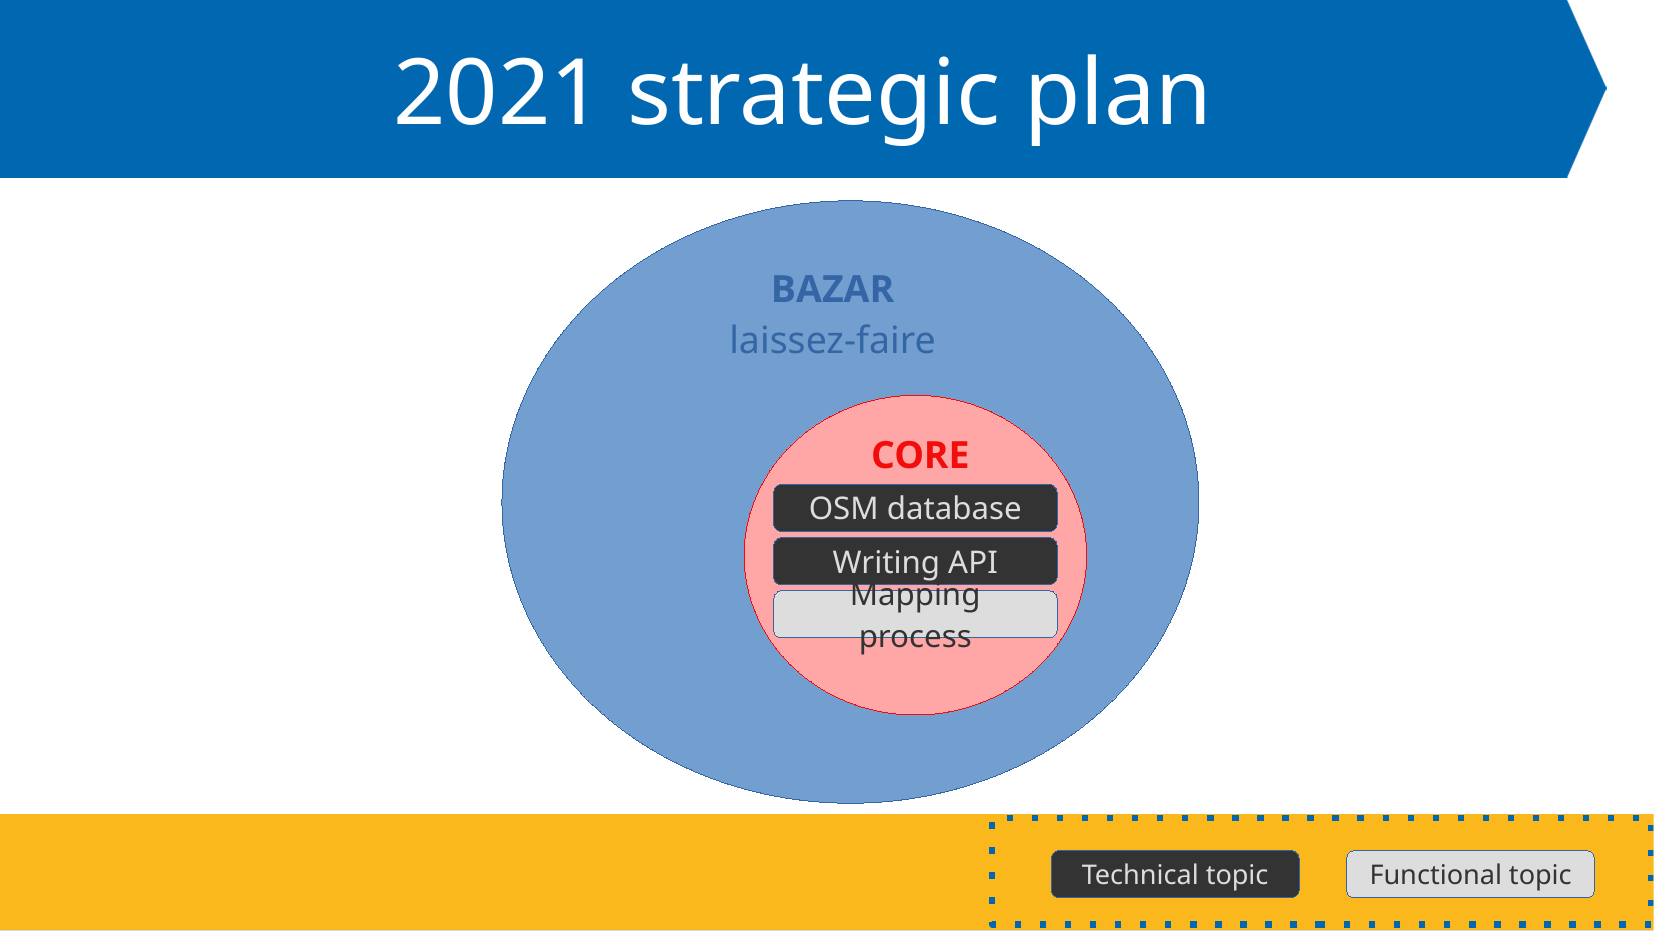

# 2021 strategic plan
BAZAR
laissez-faire
CORE
OSM database
Writing API
Mapping process
Technical topic
Functional topic